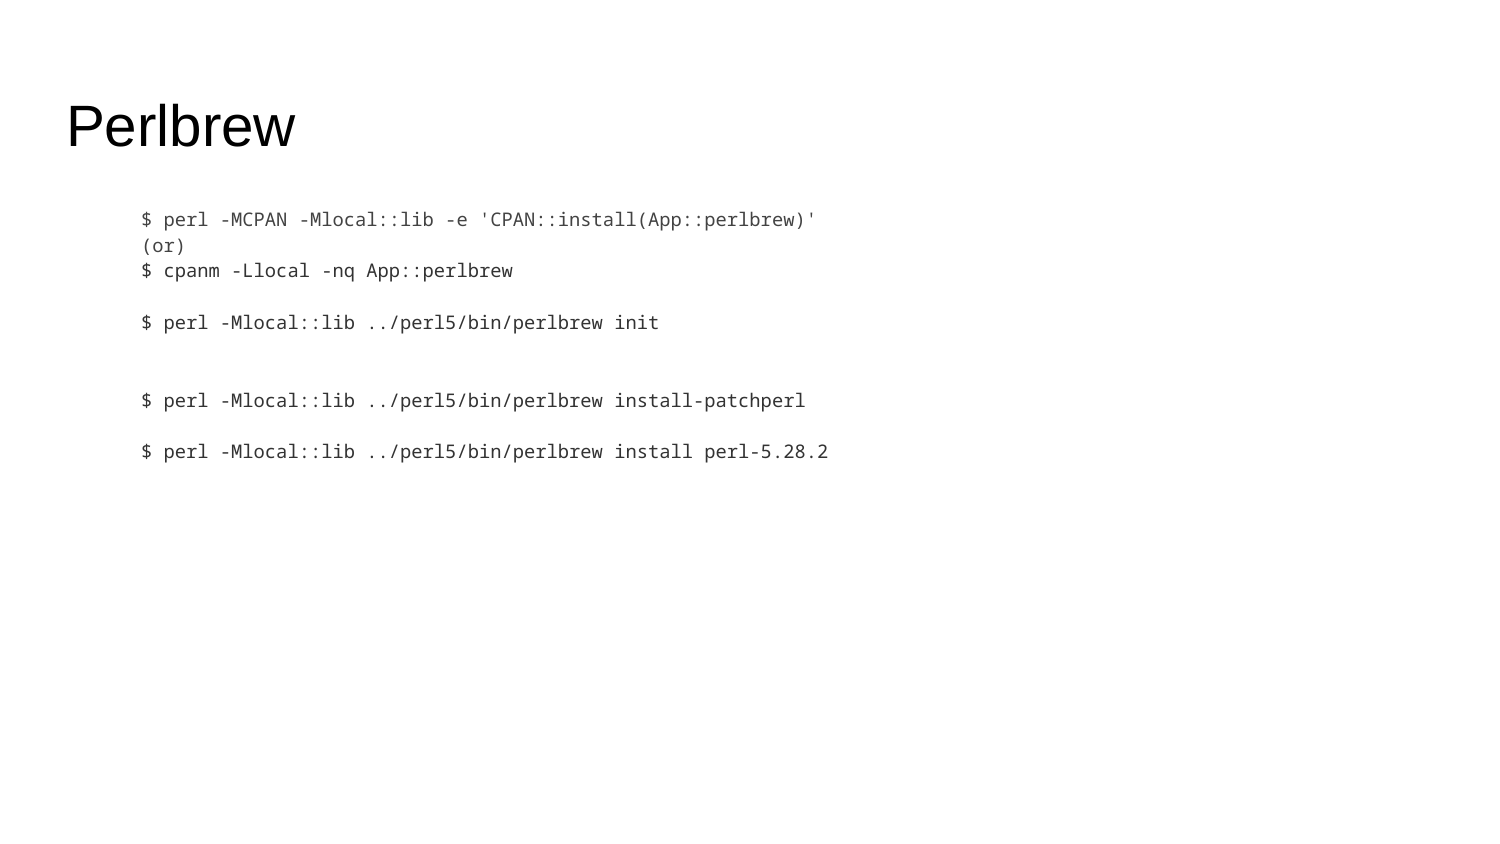

# Perlbrew
$ perl -MCPAN -Mlocal::lib -e 'CPAN::install(App::perlbrew)'
(or)
$ cpanm -Llocal -nq App::perlbrew
$ perl -Mlocal::lib ../perl5/bin/perlbrew init
$ perl -Mlocal::lib ../perl5/bin/perlbrew install-patchperl
$ perl -Mlocal::lib ../perl5/bin/perlbrew install perl-5.28.2